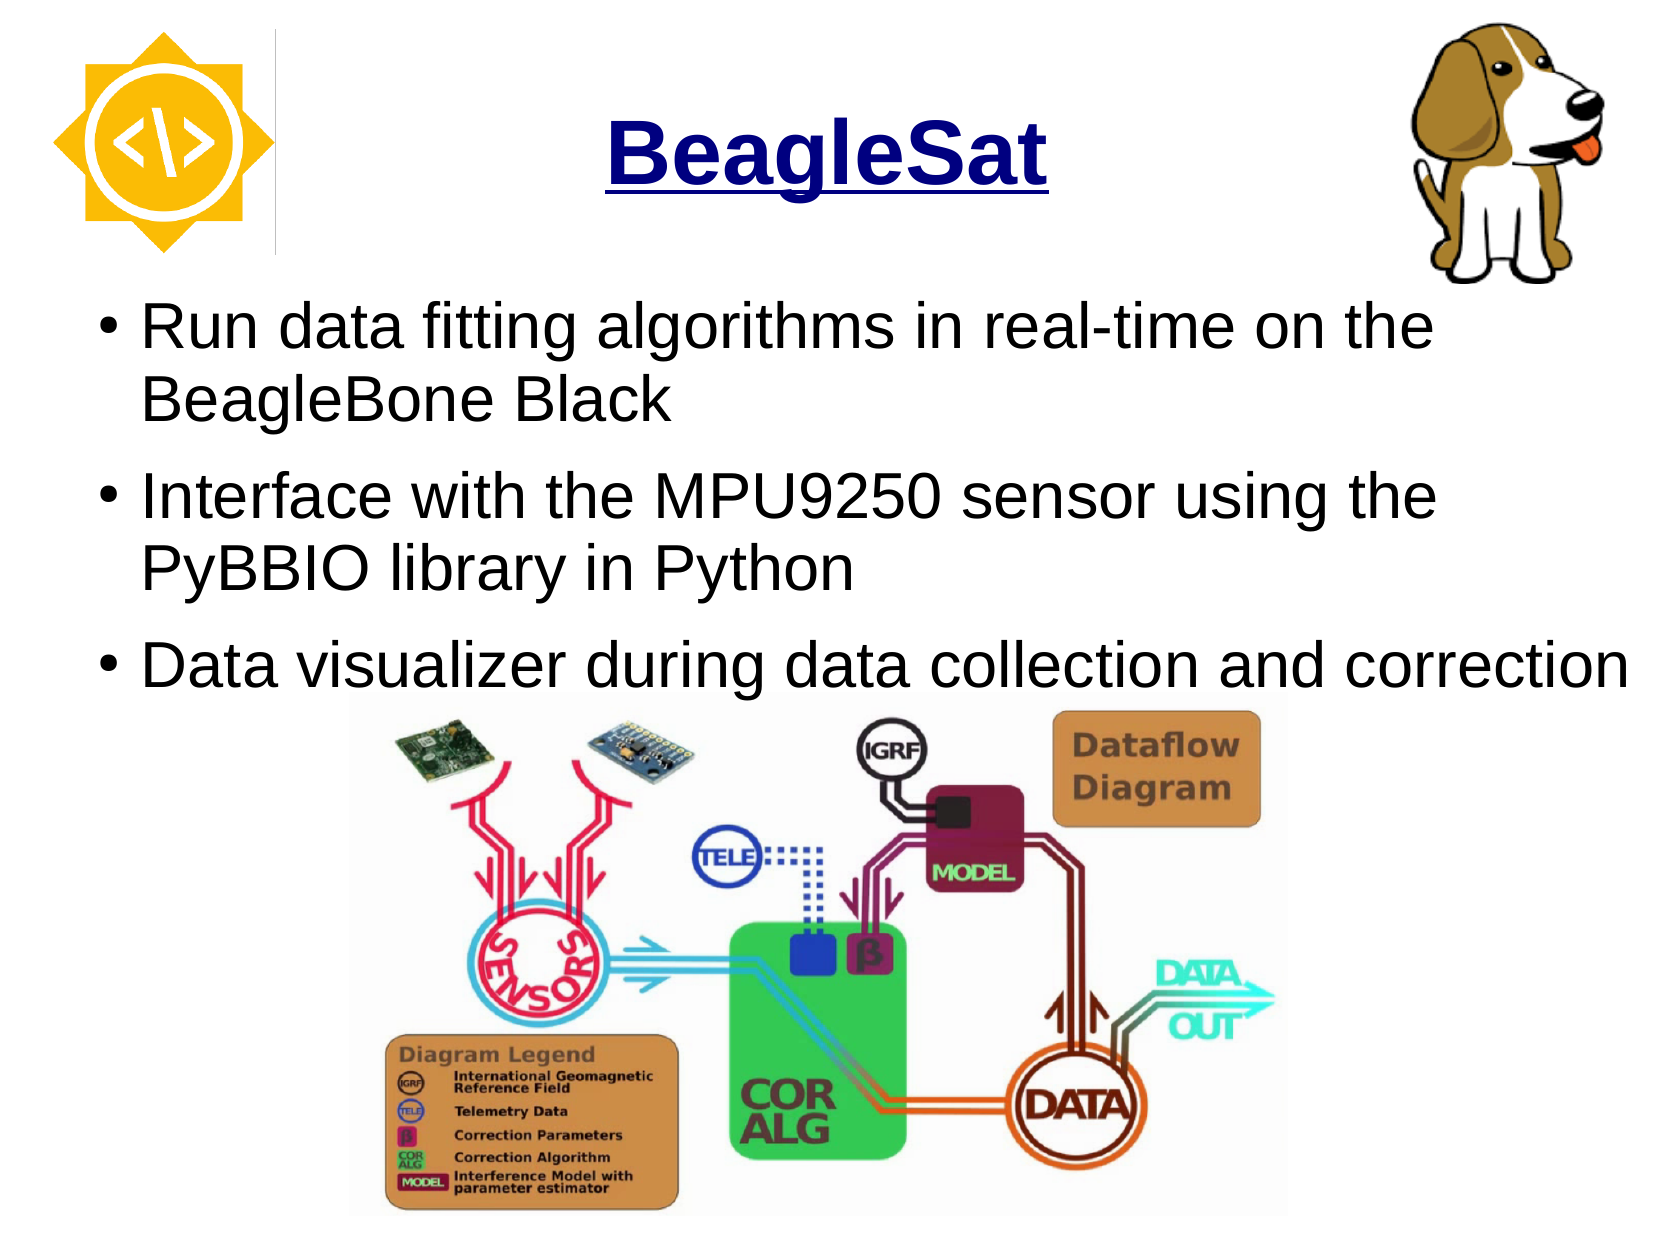

# BeagleSat
Run data fitting algorithms in real-time on the BeagleBone Black
Interface with the MPU9250 sensor using the PyBBIO library in Python
Data visualizer during data collection and correction